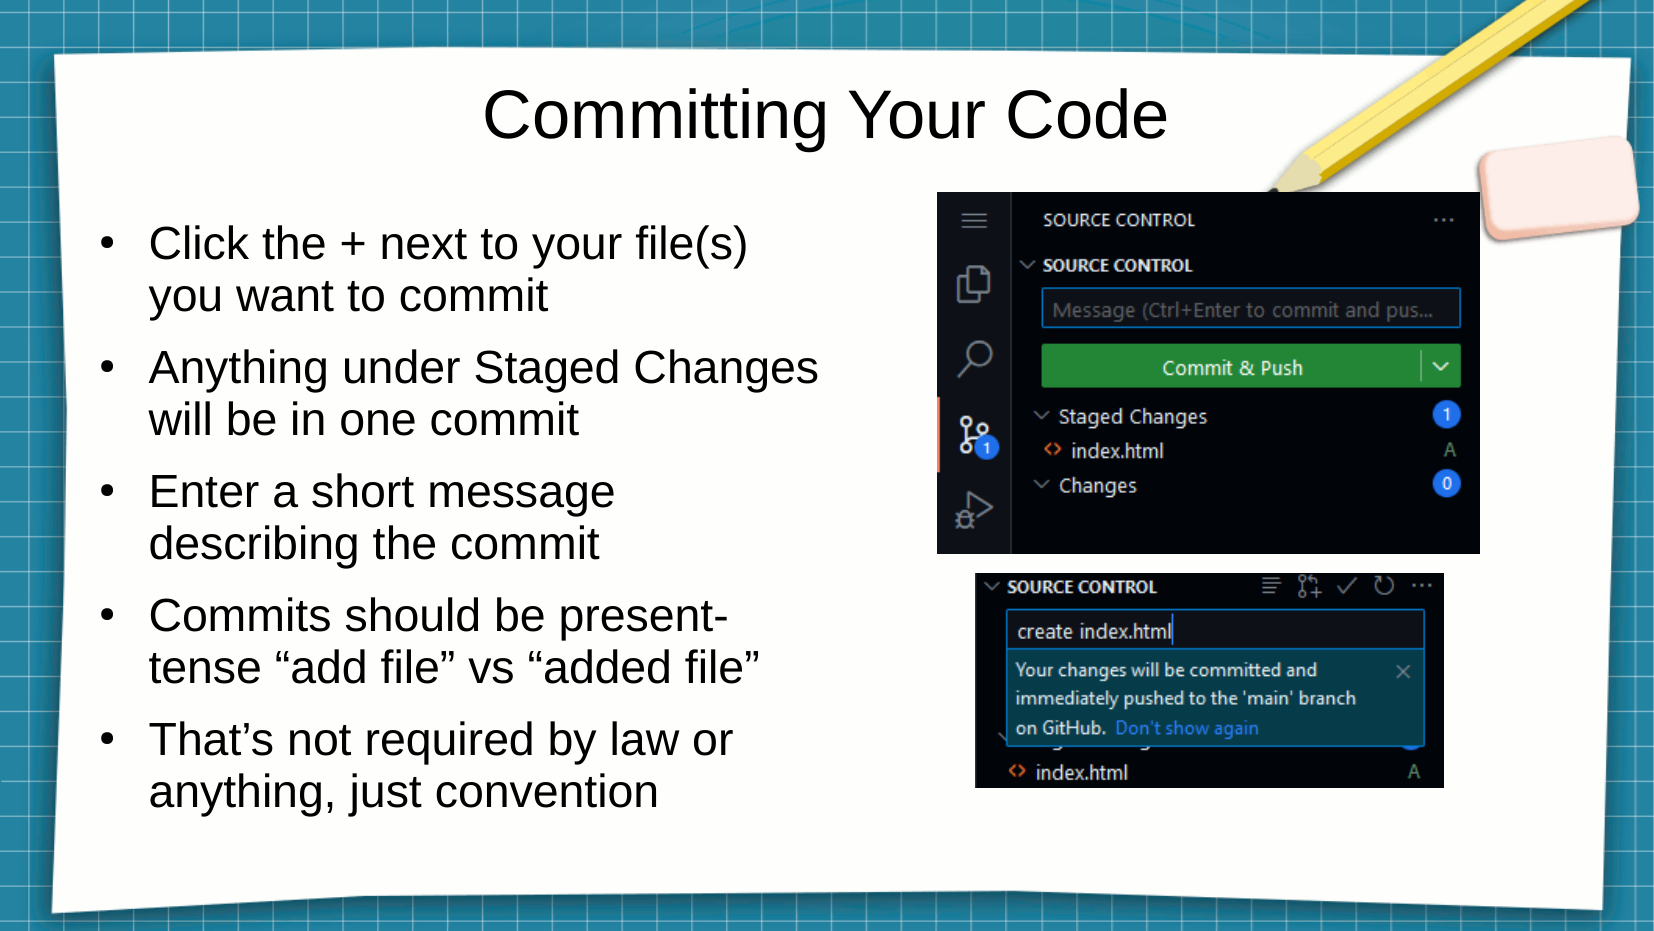

# Committing Your Code
Click the + next to your file(s) you want to commit
Anything under Staged Changes will be in one commit
Enter a short message describing the commit
Commits should be present-tense “add file” vs “added file”
That’s not required by law or anything, just convention